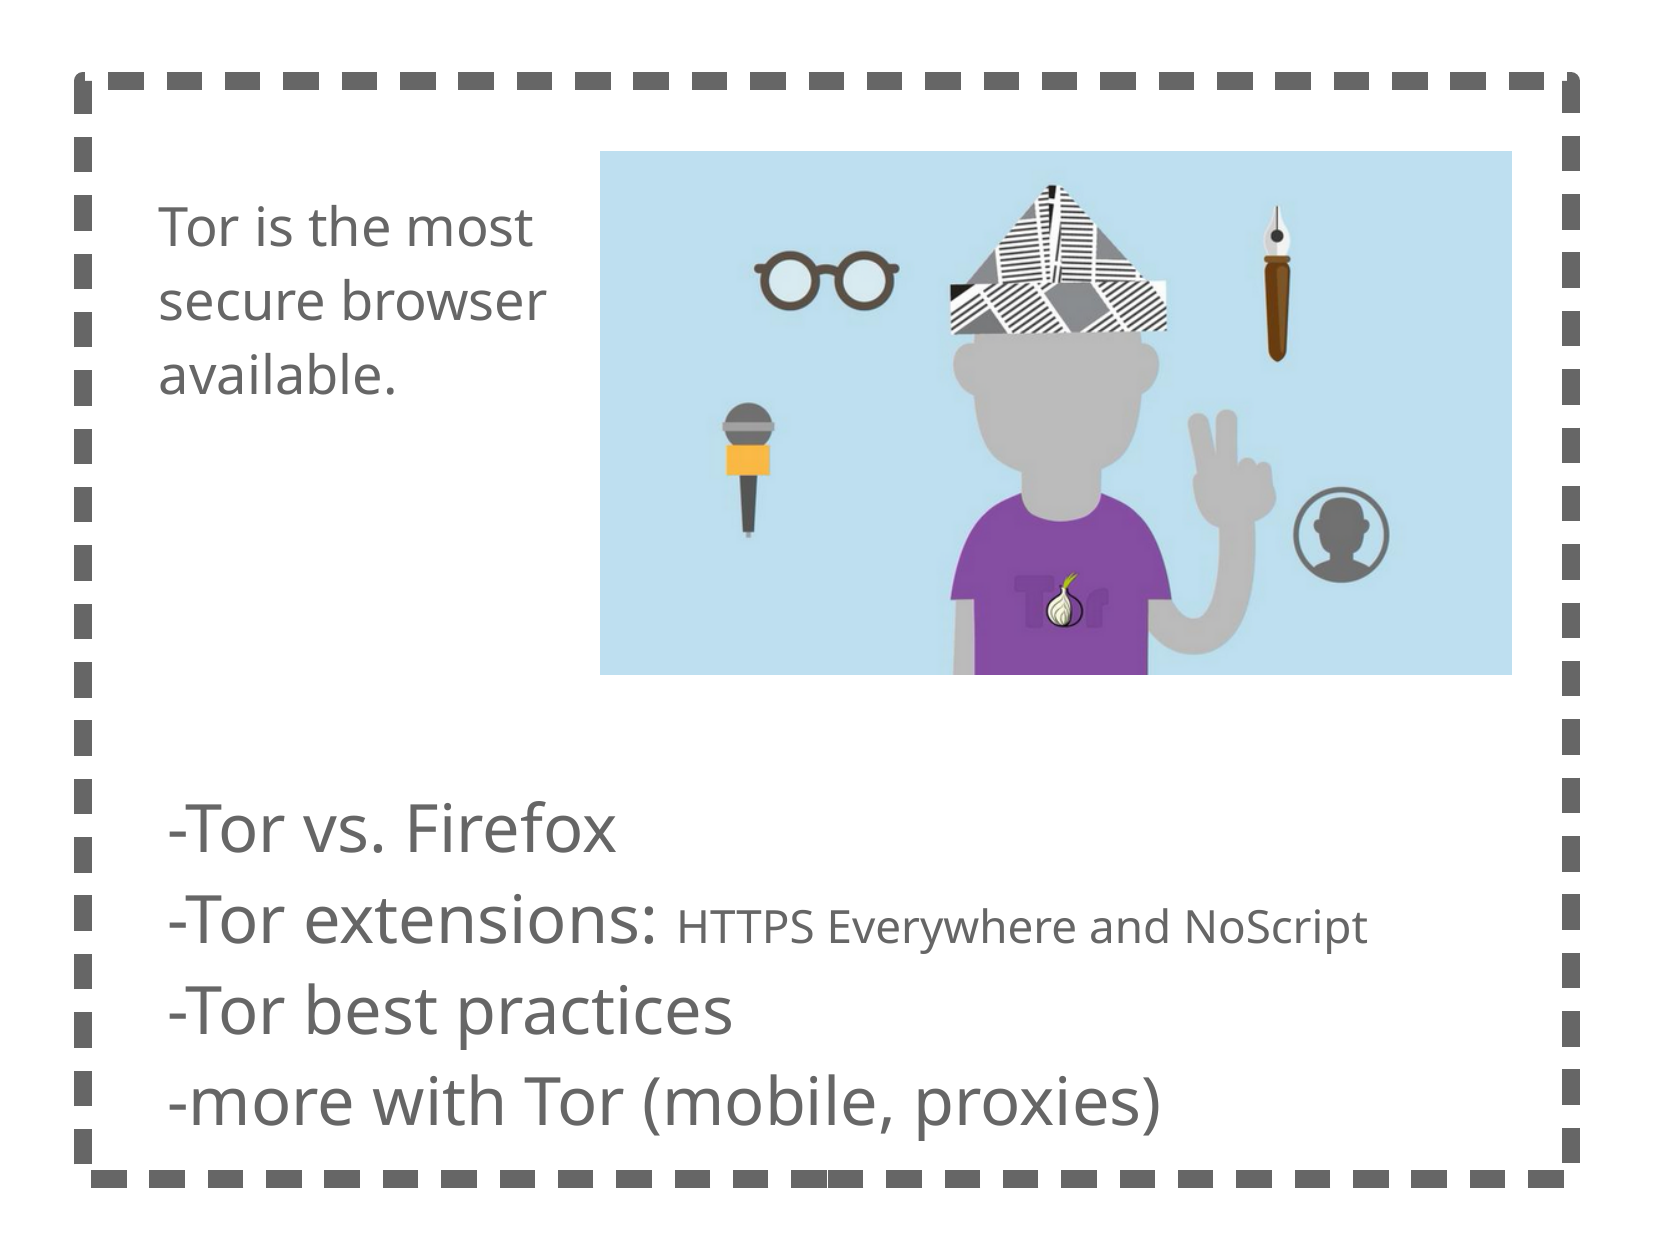

#
Tor is the most secure browser available.
-Tor vs. Firefox
-Tor extensions: HTTPS Everywhere and NoScript
-Tor best practices
-more with Tor (mobile, proxies)